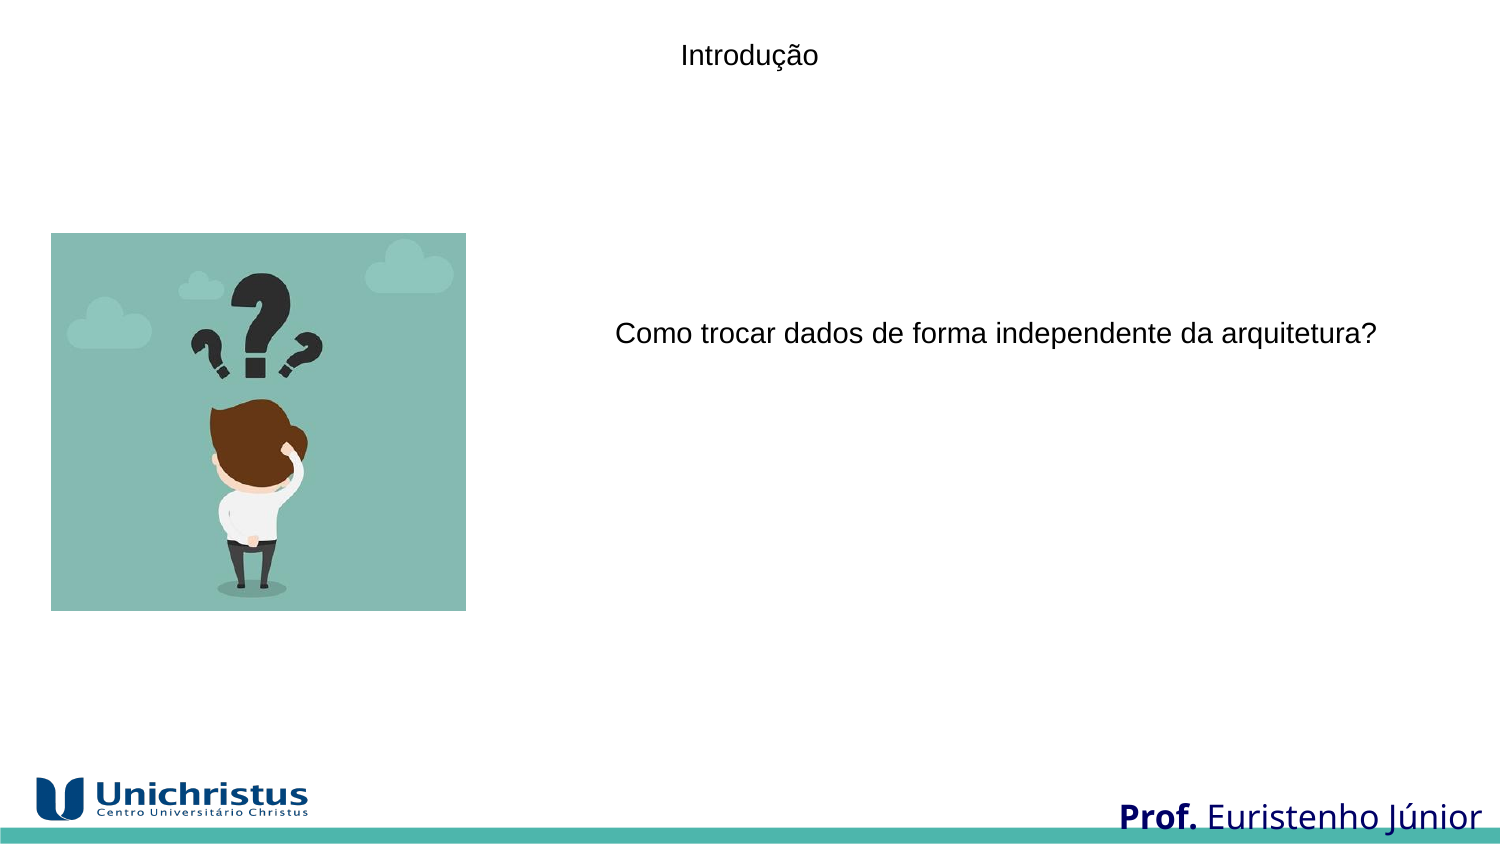

# Introdução
Como trocar dados de forma independente da arquitetura?